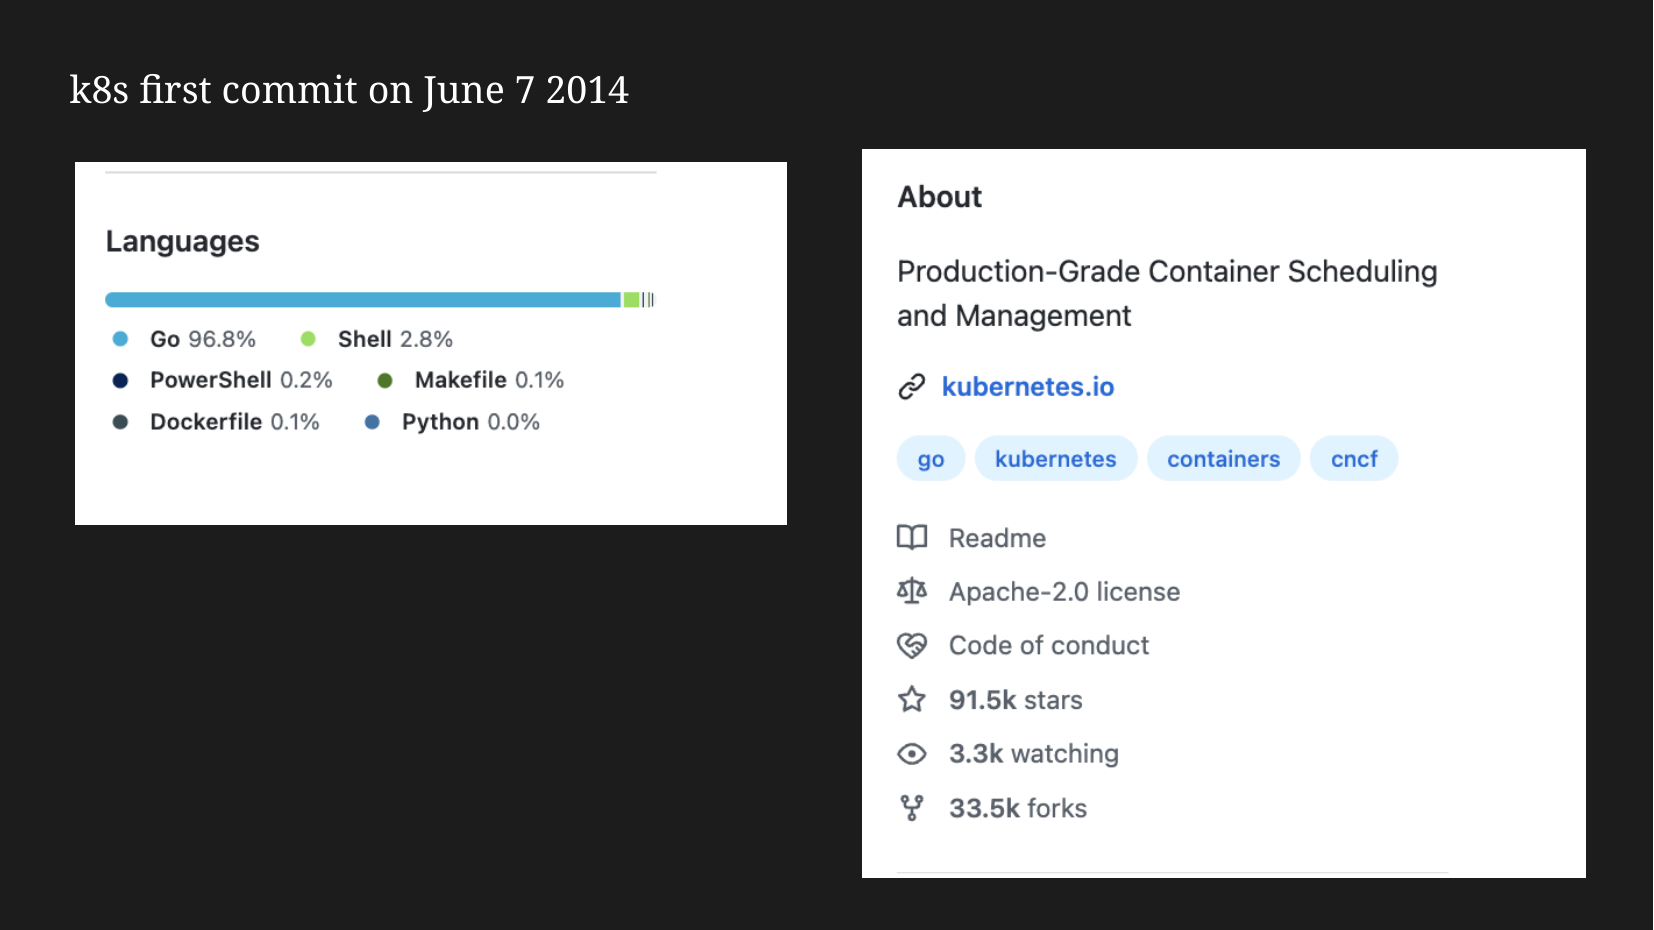

k8s first commit on June 7 2014